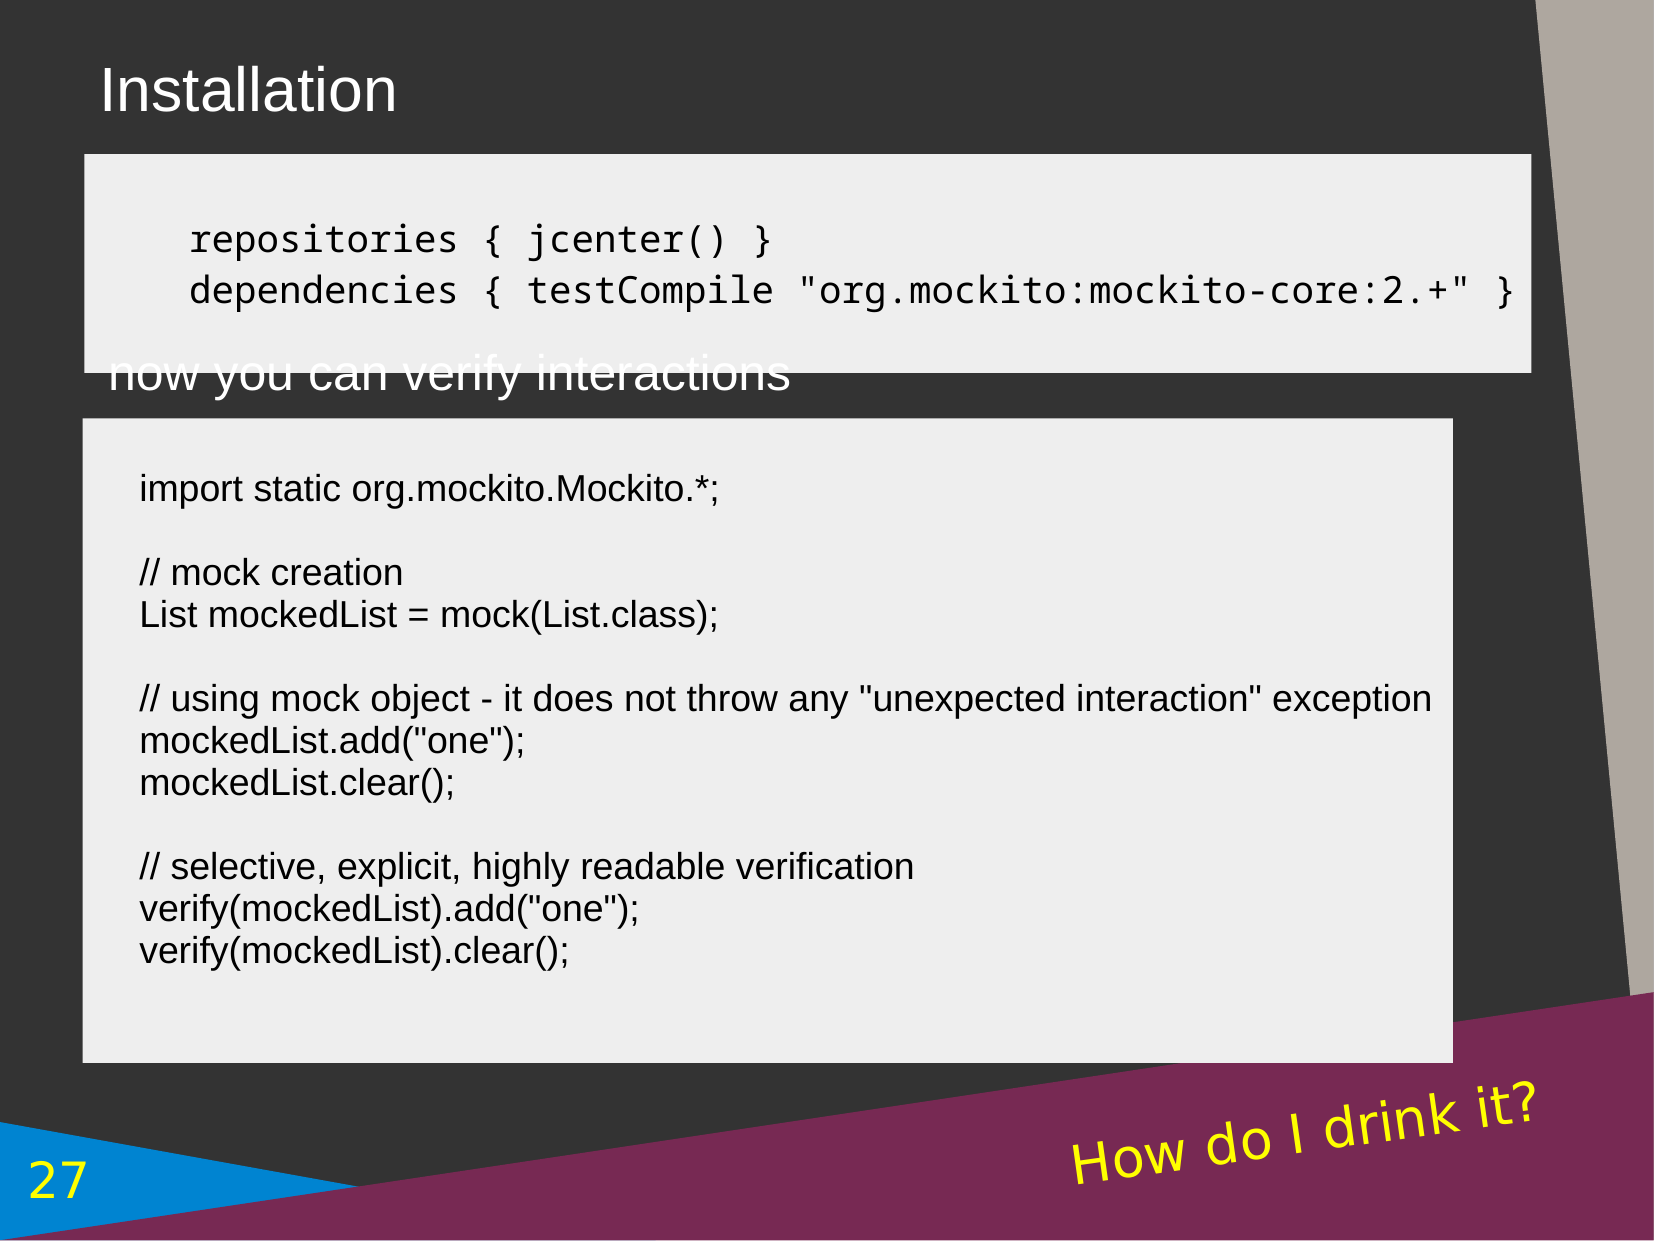

Installation
 repositories { jcenter() }
 dependencies { testCompile "org.mockito:mockito-core:2.+" }
now you can verify interactions
 import static org.mockito.Mockito.*;
 // mock creation
 List mockedList = mock(List.class);
 // using mock object - it does not throw any "unexpected interaction" exception
 mockedList.add("one");
 mockedList.clear();
 // selective, explicit, highly readable verification
 verify(mockedList).add("one");
 verify(mockedList).clear();
# How do I drink it?
27